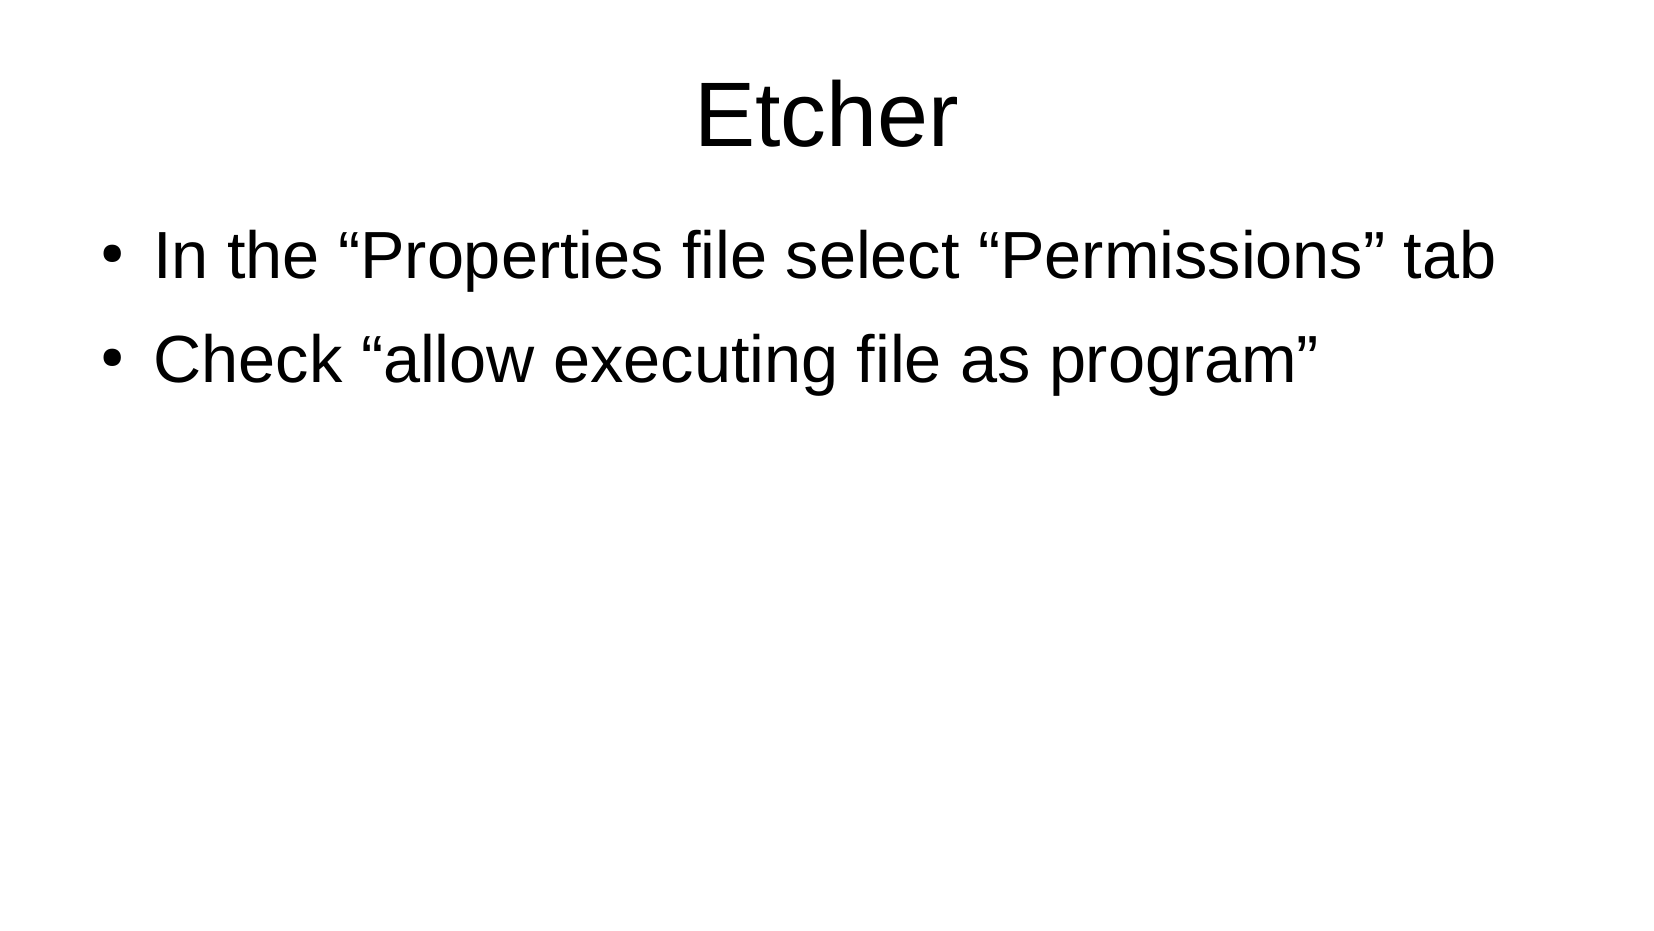

# Etcher
In the “Properties file select “Permissions” tab
Check “allow executing file as program”